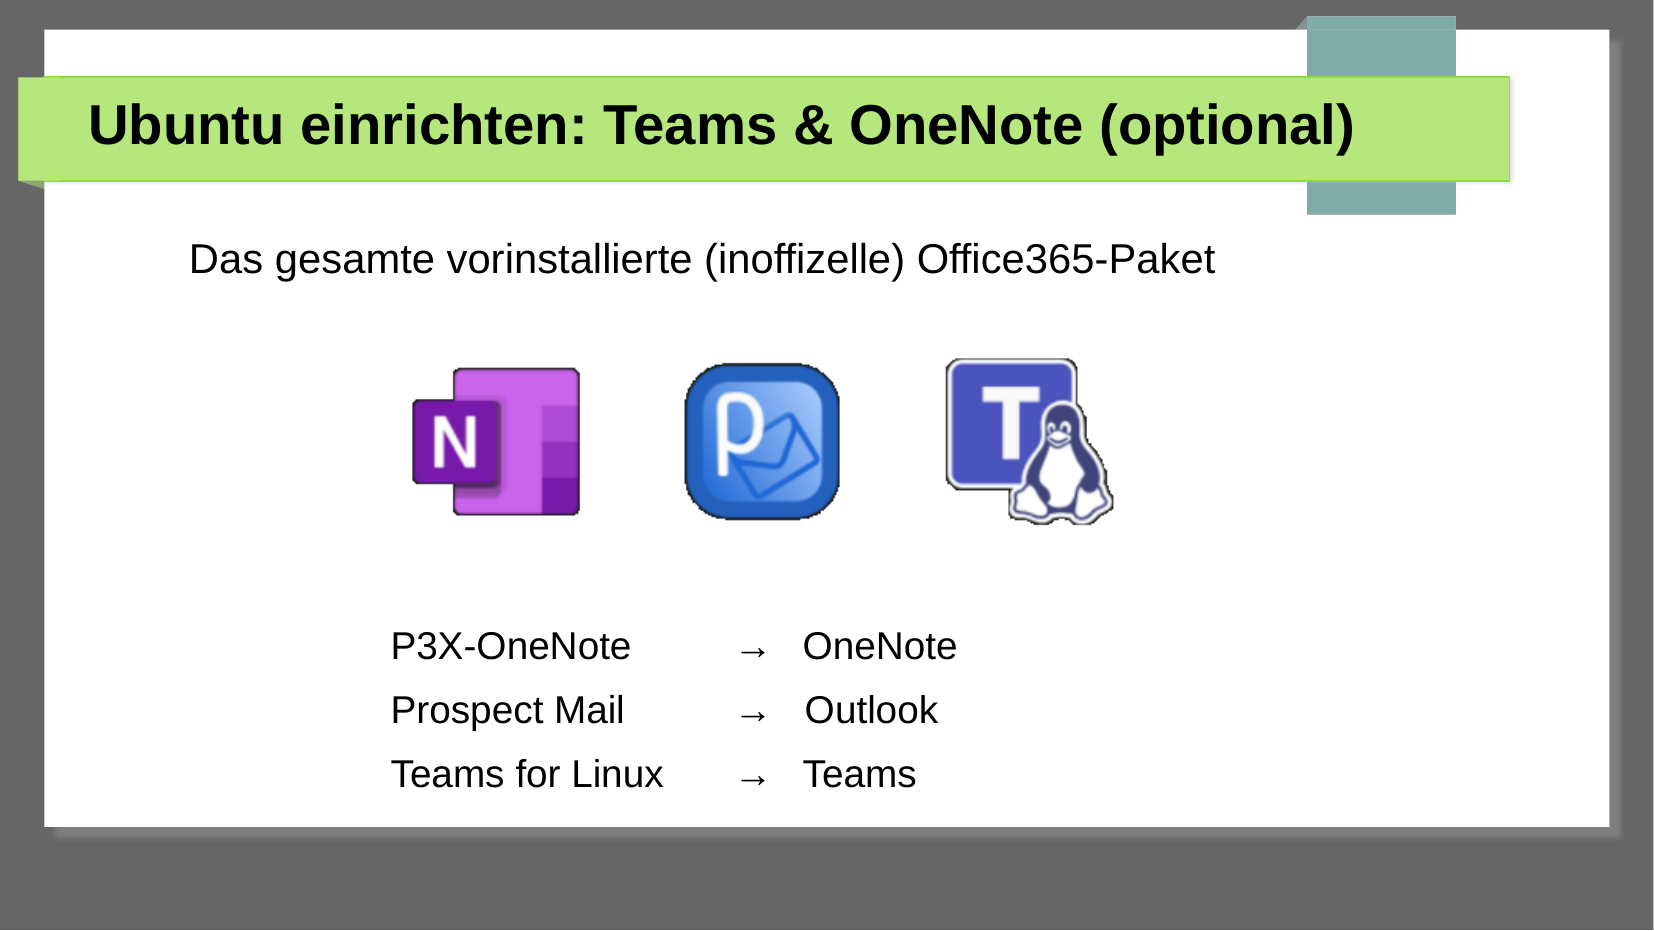

# Ubuntu einrichten: Teams & OneNote (optional)
Das gesamte vorinstallierte (inoffizelle) Office365-Paket
P3X-OneNote 		→	OneNote
Prospect Mail 	→ Outlook
Teams for Linux 	→	Teams